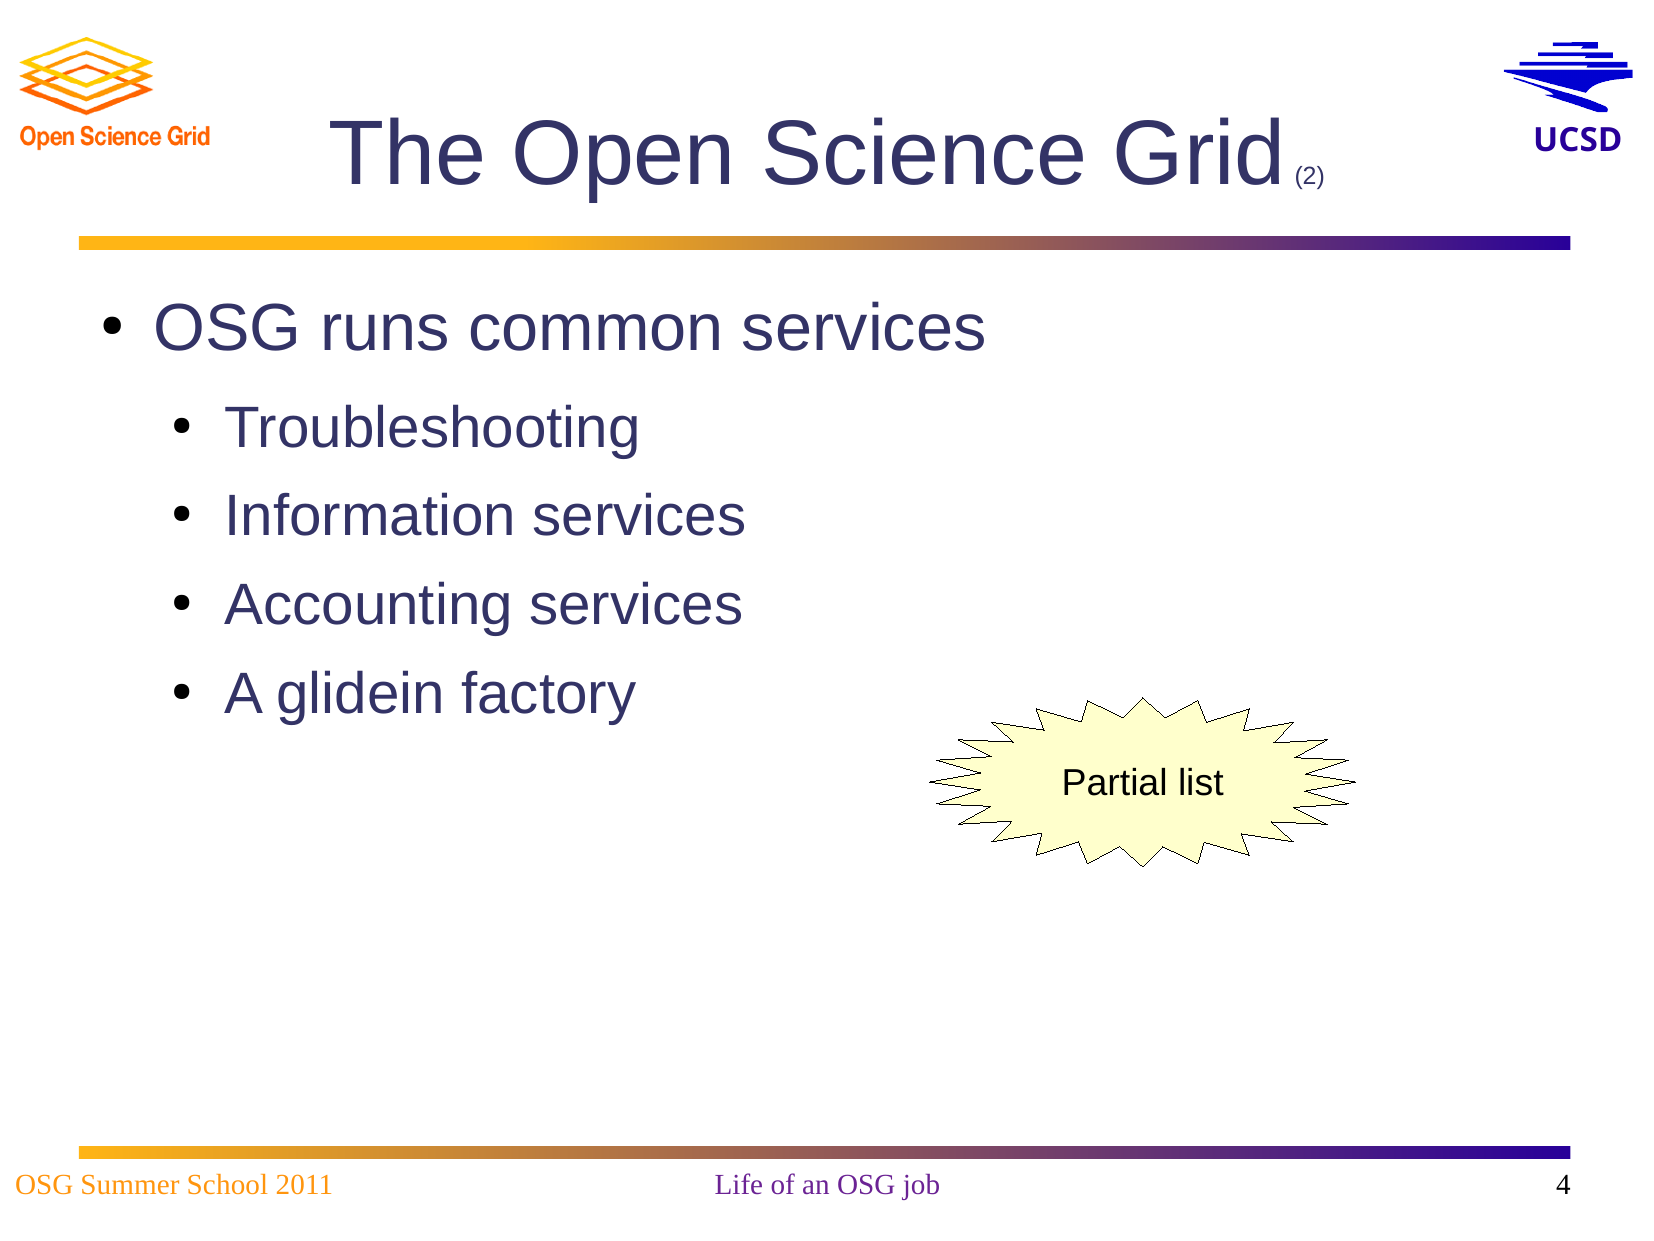

# The Open Science Grid (2)
OSG runs common services
Troubleshooting
Information services
Accounting services
A glidein factory
Partial list
OSG Summer School 2011
Life of an OSG job
4